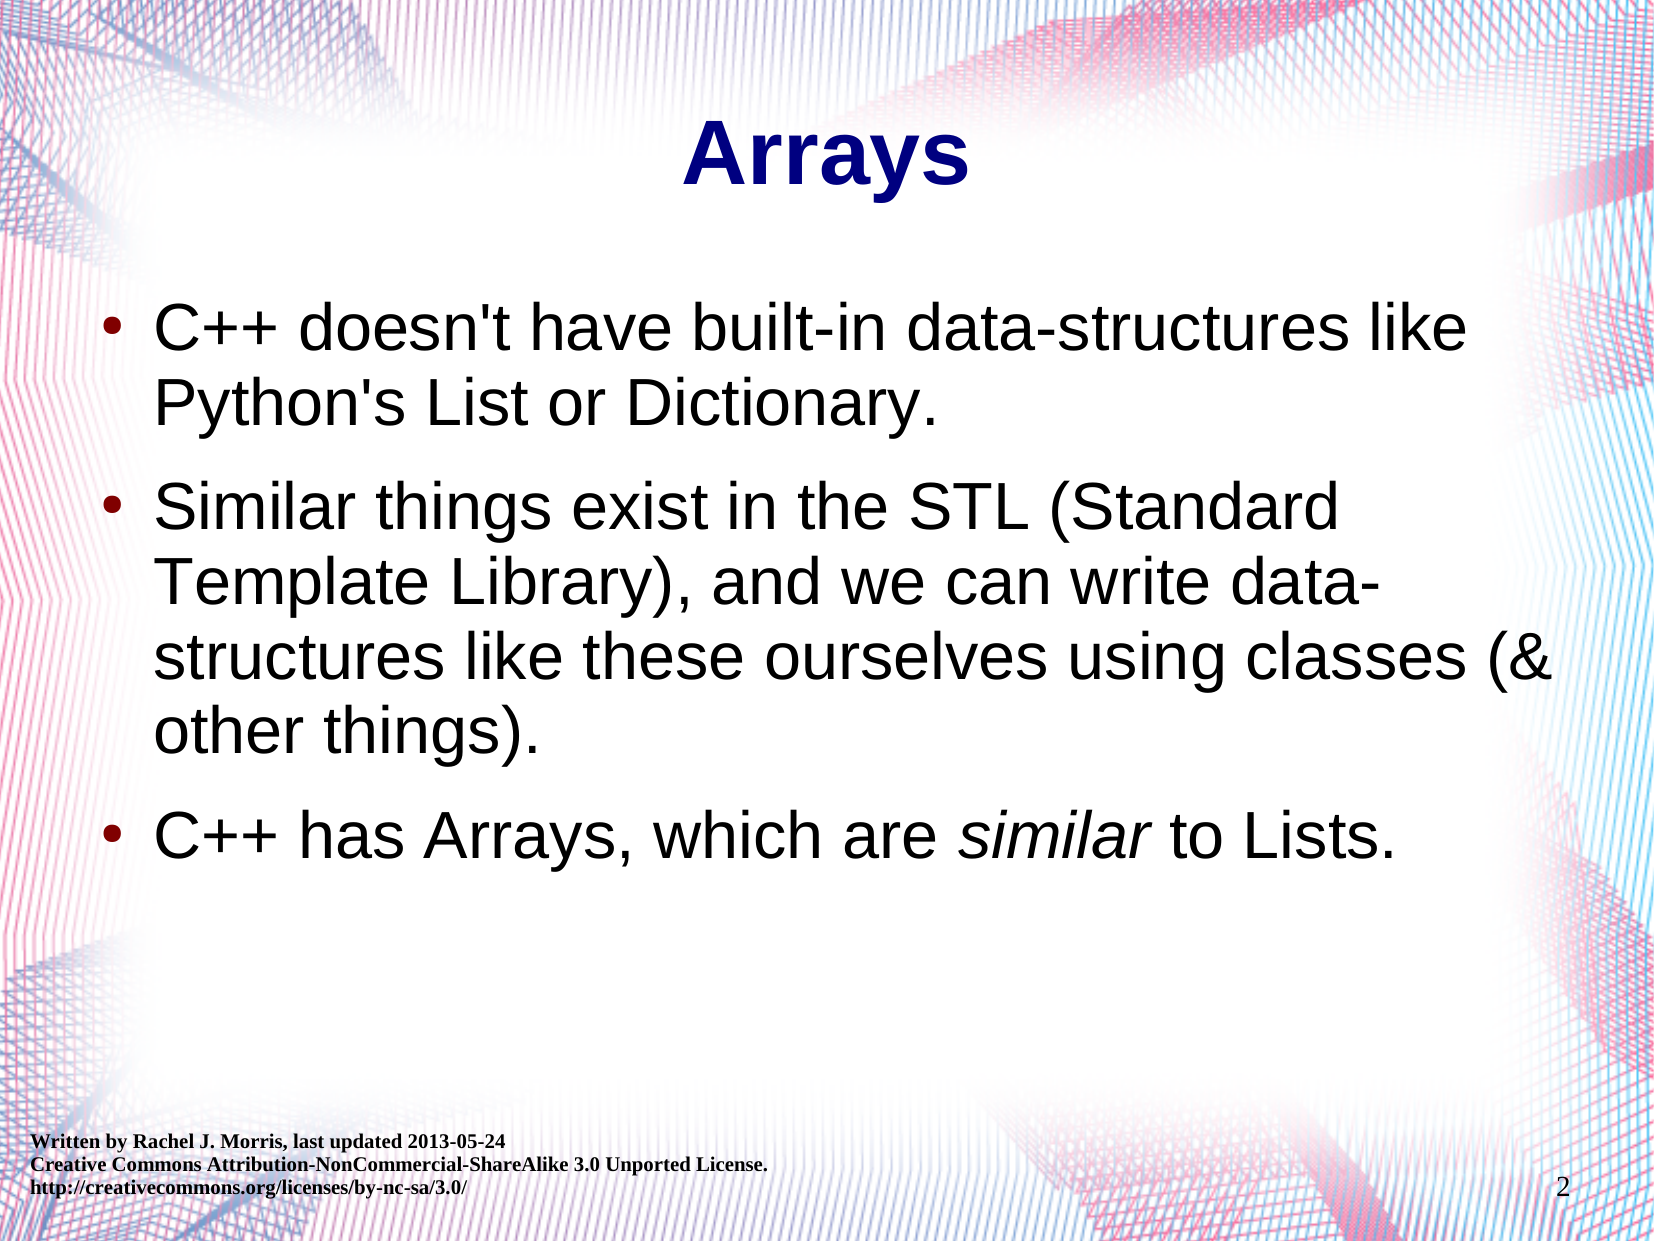

# Arrays
C++ doesn't have built-in data-structures like Python's List or Dictionary.
Similar things exist in the STL (Standard Template Library), and we can write data-structures like these ourselves using classes (& other things).
C++ has Arrays, which are similar to Lists.
2